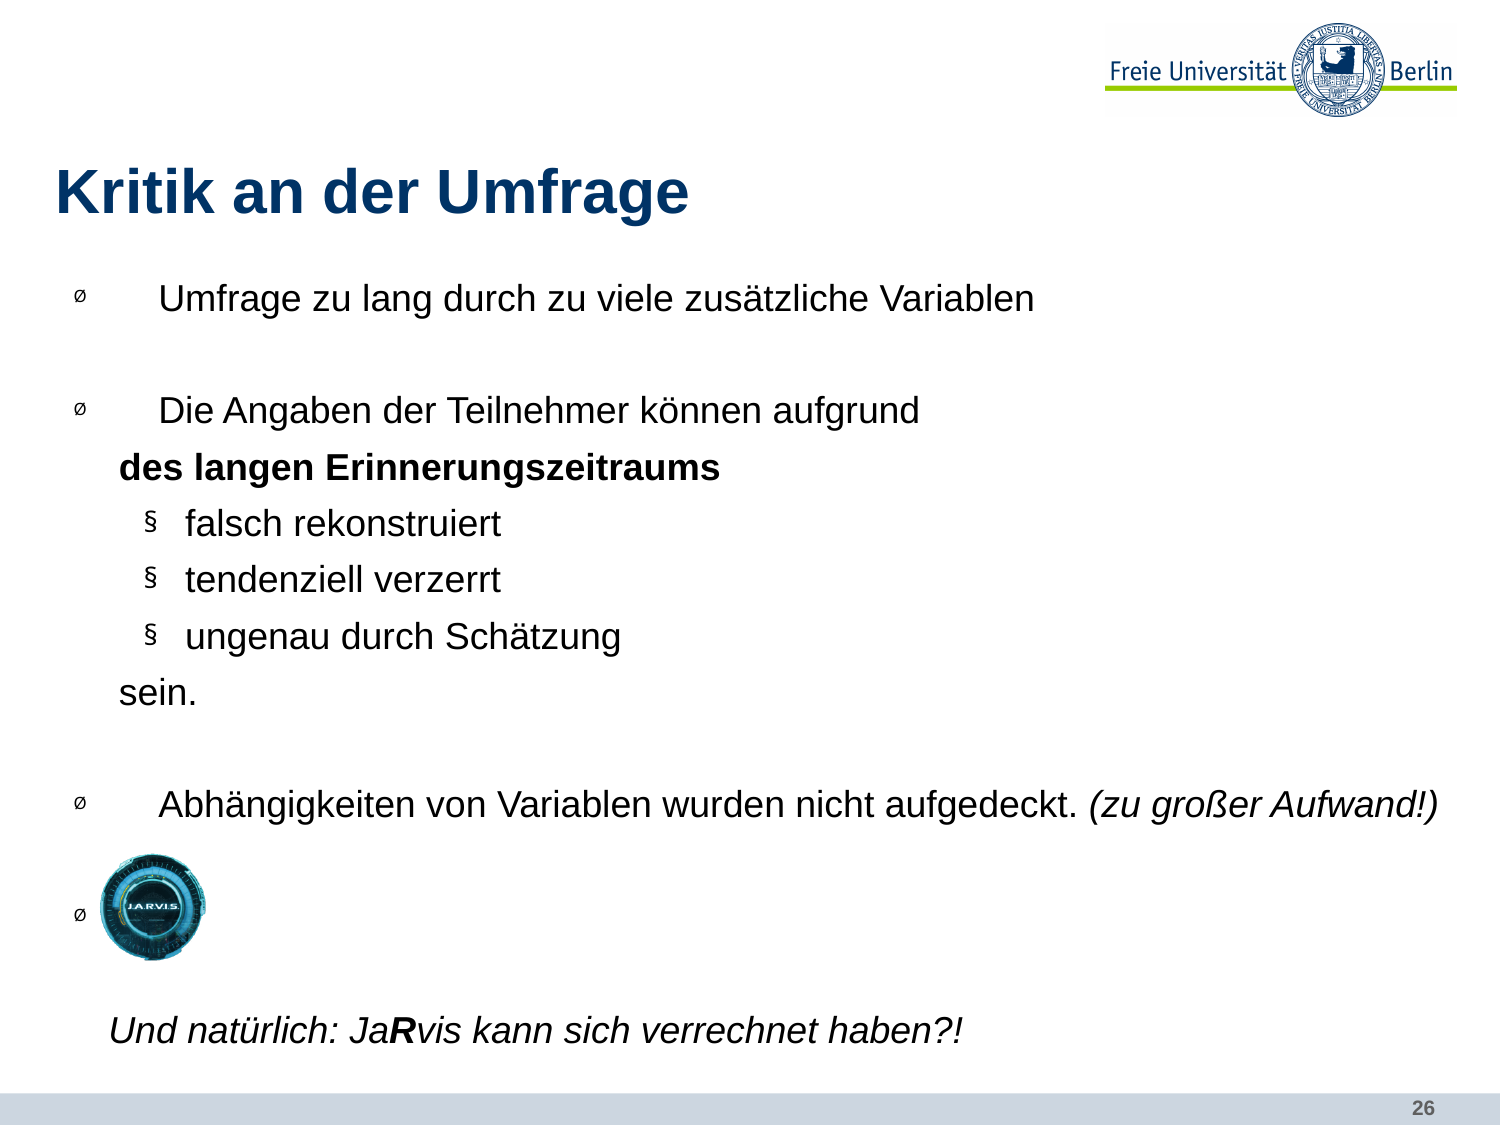

# Kritik an der Umfrage
 Umfrage zu lang durch zu viele zusätzliche Variablen
 Die Angaben der Teilnehmer können aufgrund
 des langen Erinnerungszeitraums
 falsch rekonstruiert
 tendenziell verzerrt
 ungenau durch Schätzung
 sein.
 Abhängigkeiten von Variablen wurden nicht aufgedeckt. (zu großer Aufwand!)
 Und natürlich: JaRvis kann sich verrechnet haben?!